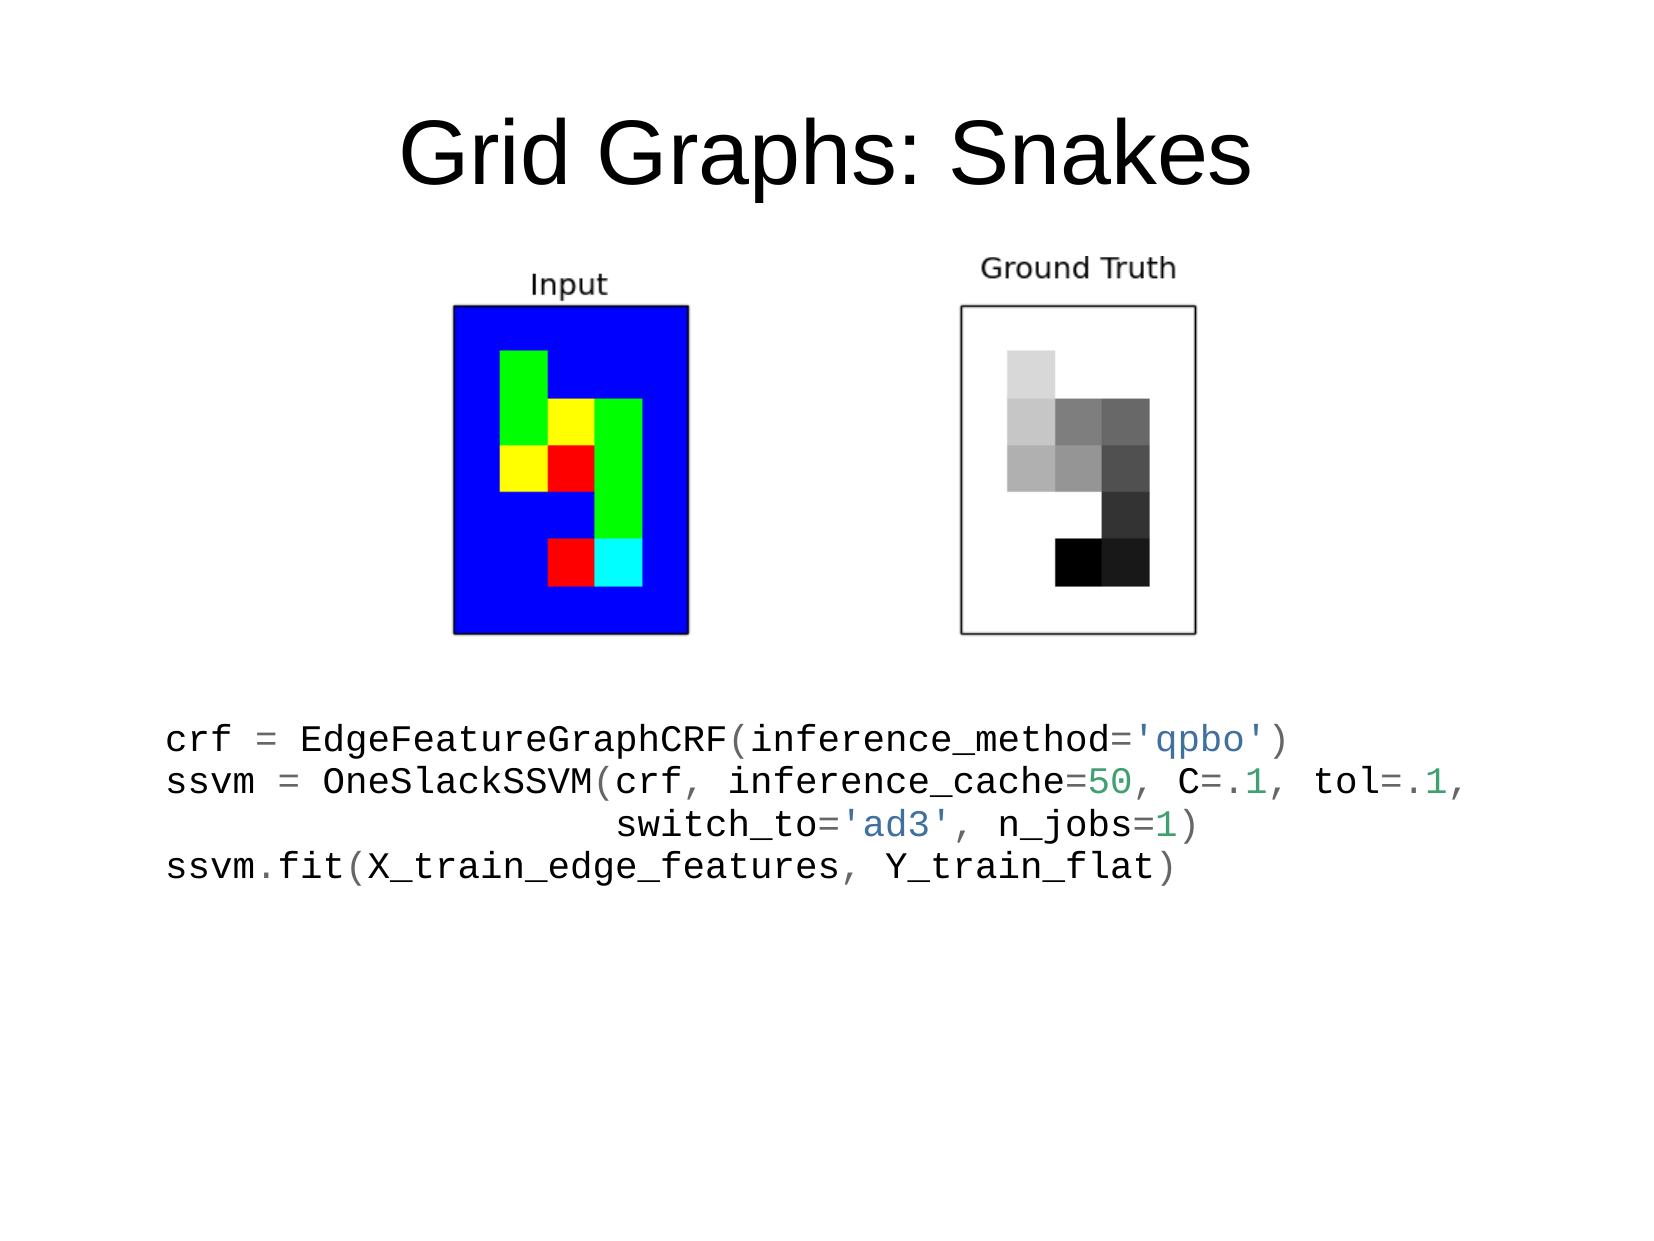

# Grid Graphs: Snakes
crf = EdgeFeatureGraphCRF(inference_method='qpbo')
ssvm = OneSlackSSVM(crf, inference_cache=50, C=.1, tol=.1,
						switch_to='ad3', n_jobs=1)
ssvm.fit(X_train_edge_features, Y_train_flat)